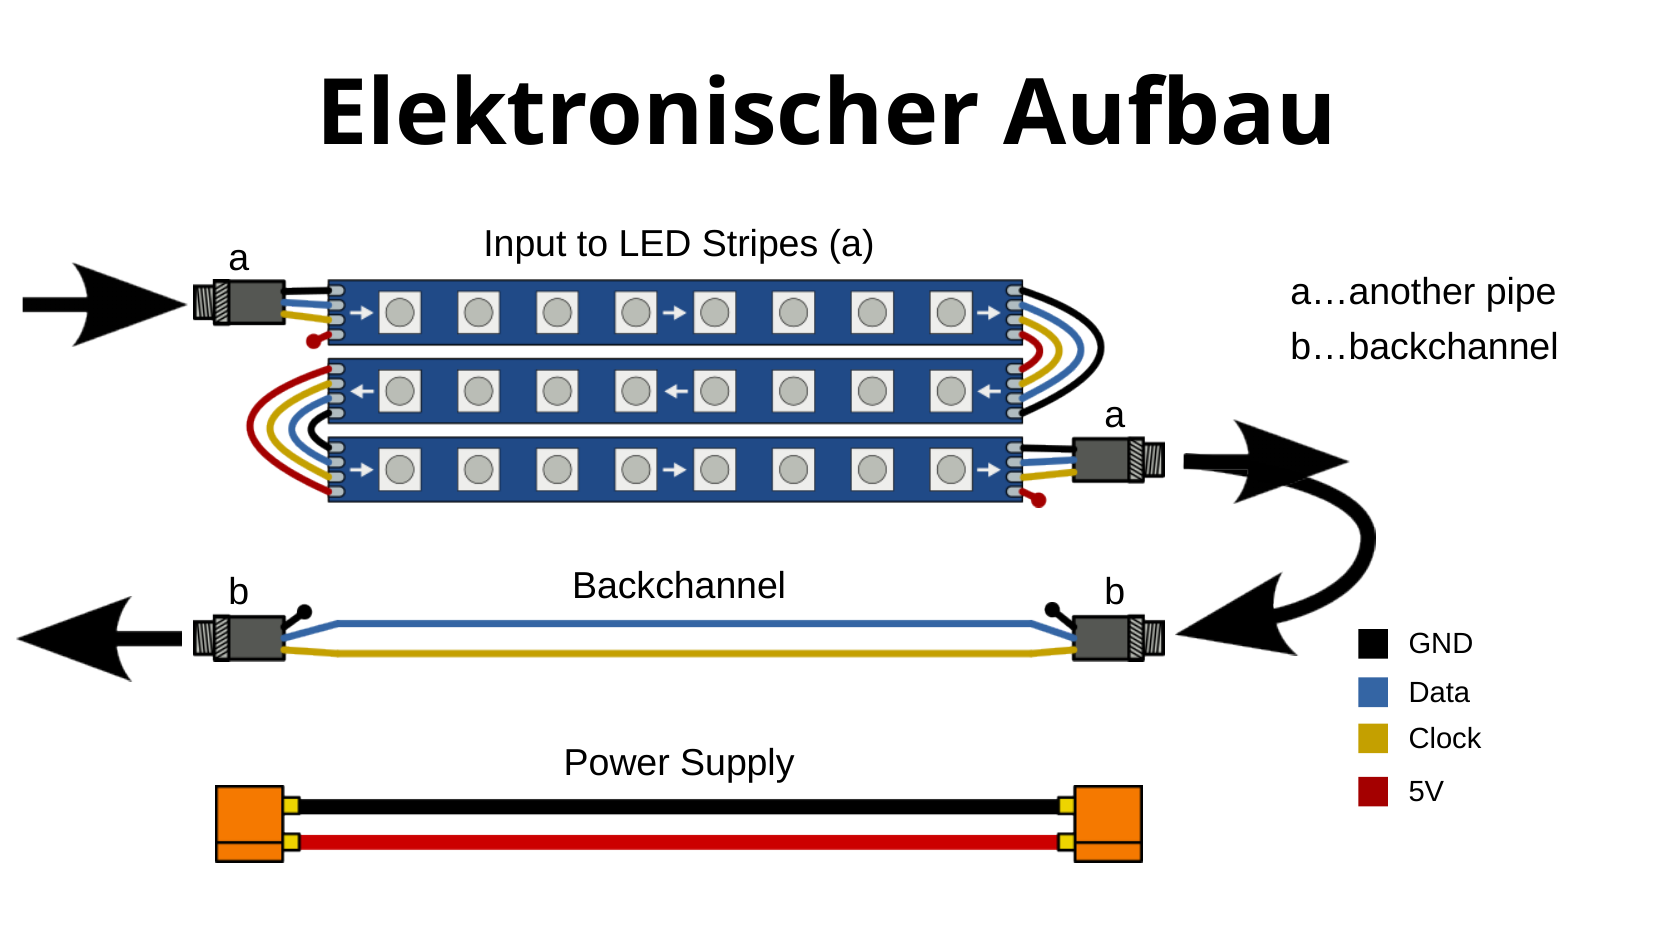

# Elektronischer Aufbau
Input to LED Stripes (a)
a
a…another pipe
a
b…backchannel
Backchannel
b
b
GND
Data
Clock
5V
Power Supply